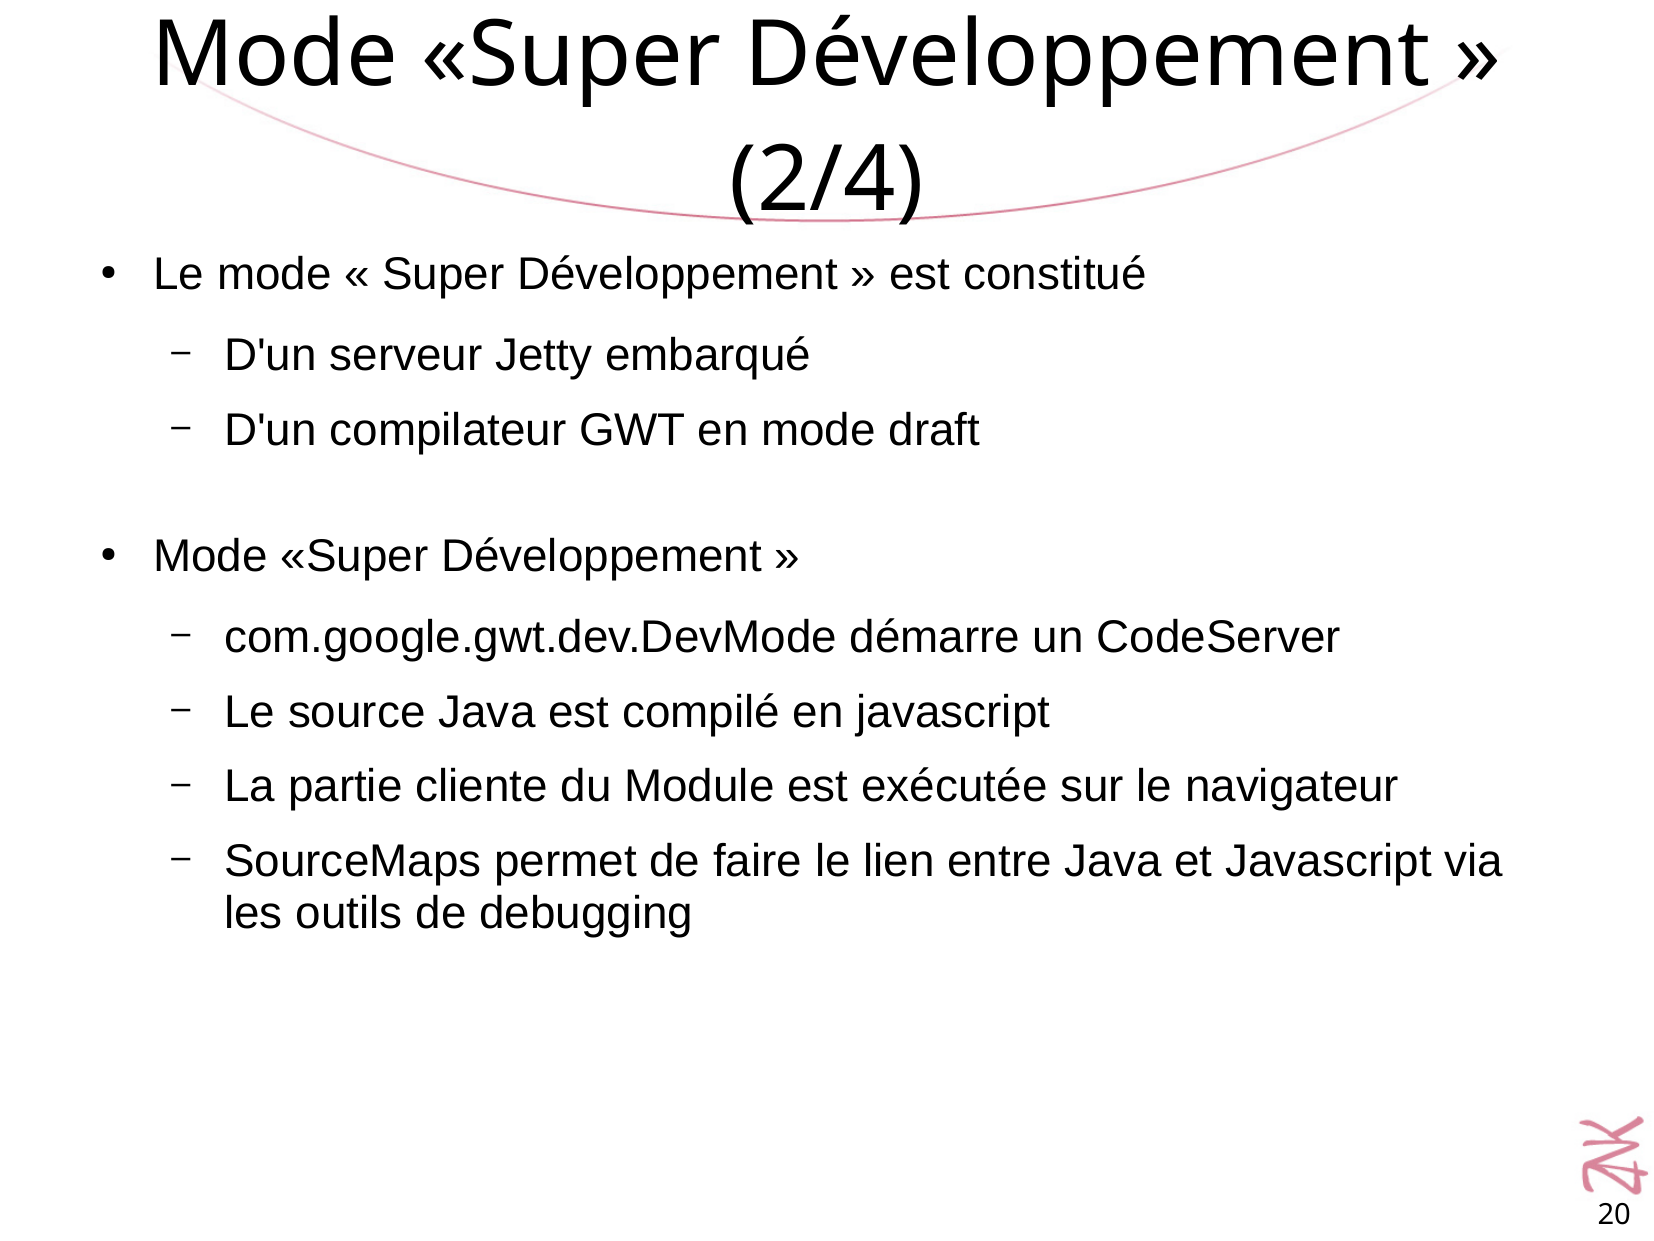

# Mode «Super Développement » (2/4)
Le mode « Super Développement » est constitué
D'un serveur Jetty embarqué
D'un compilateur GWT en mode draft
Mode «Super Développement »
com.google.gwt.dev.DevMode démarre un CodeServer
Le source Java est compilé en javascript
La partie cliente du Module est exécutée sur le navigateur
SourceMaps permet de faire le lien entre Java et Javascript via les outils de debugging
20